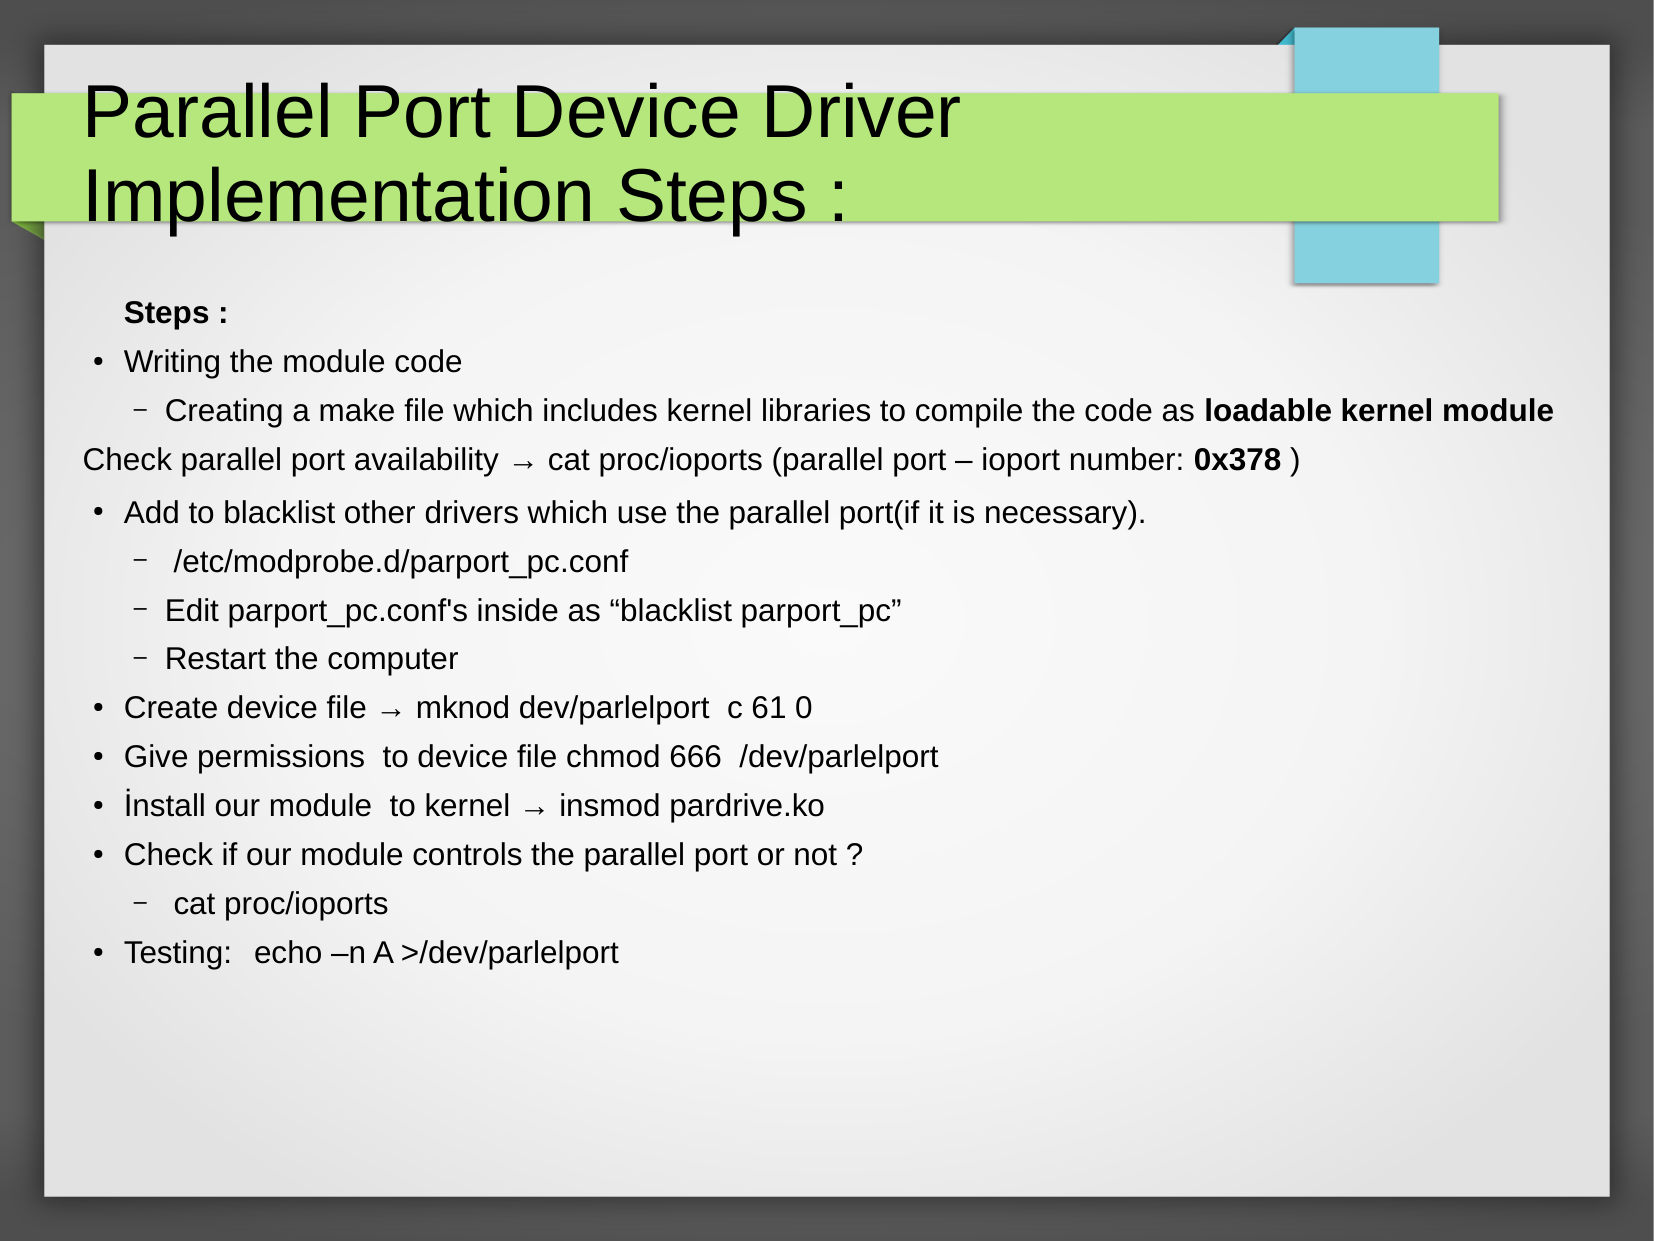

# Parallel Port Device Driver Implementation Steps :
Steps :
Writing the module code
Creating a make file which includes kernel libraries to compile the code as loadable kernel module
Check parallel port availability → cat proc/ioports (parallel port – ioport number: 0x378 )
Add to blacklist other drivers which use the parallel port(if it is necessary).
 /etc/modprobe.d/parport_pc.conf
Edit parport_pc.conf's inside as “blacklist parport_pc”
Restart the computer
Create device file → mknod dev/parlelport c 61 0
Give permissions to device file chmod 666 /dev/parlelport
İnstall our module to kernel → insmod pardrive.ko
Check if our module controls the parallel port or not ?
 cat proc/ioports
Testing:	echo –n A >/dev/parlelport